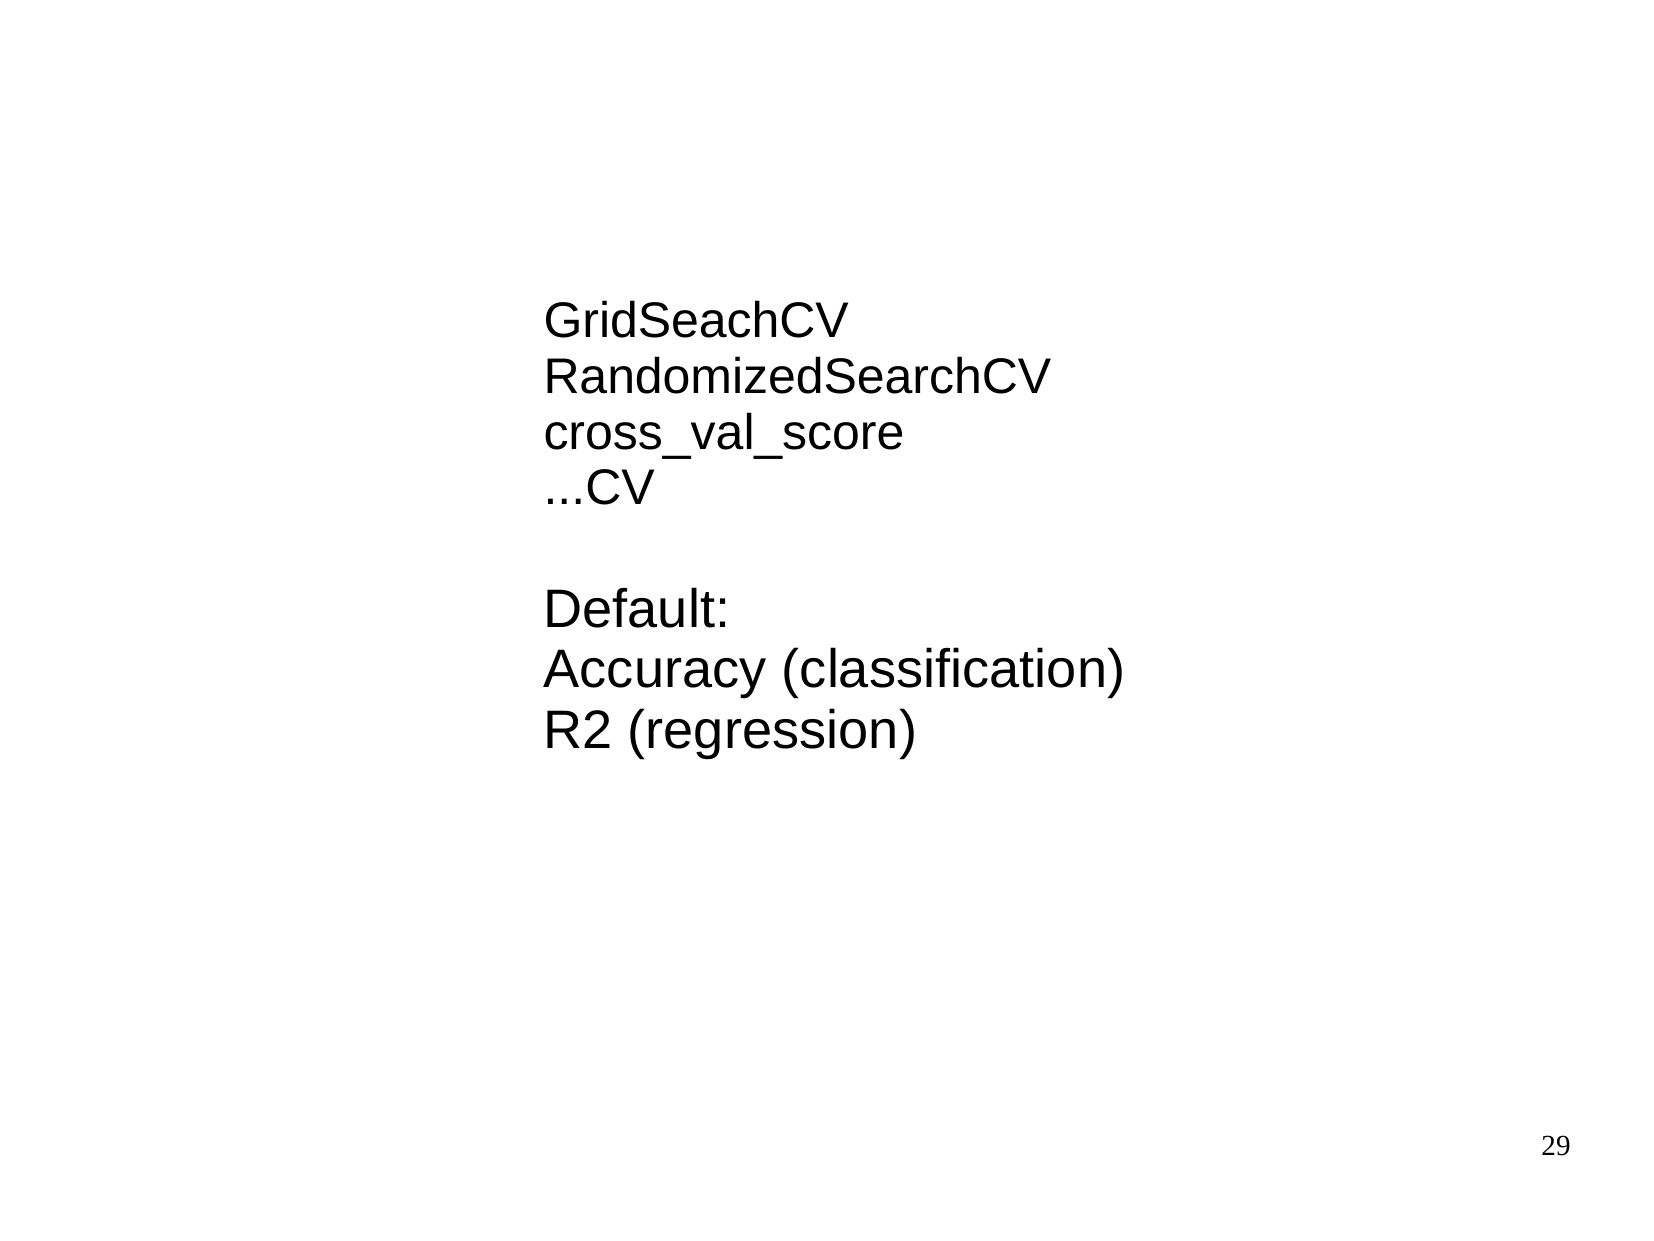

GridSeachCV
RandomizedSearchCV
cross_val_score
...CV
Default:
Accuracy (classification)
R2 (regression)
29
For GridSeachCV
cross_val_score
validation_curve
Typical: accuracy